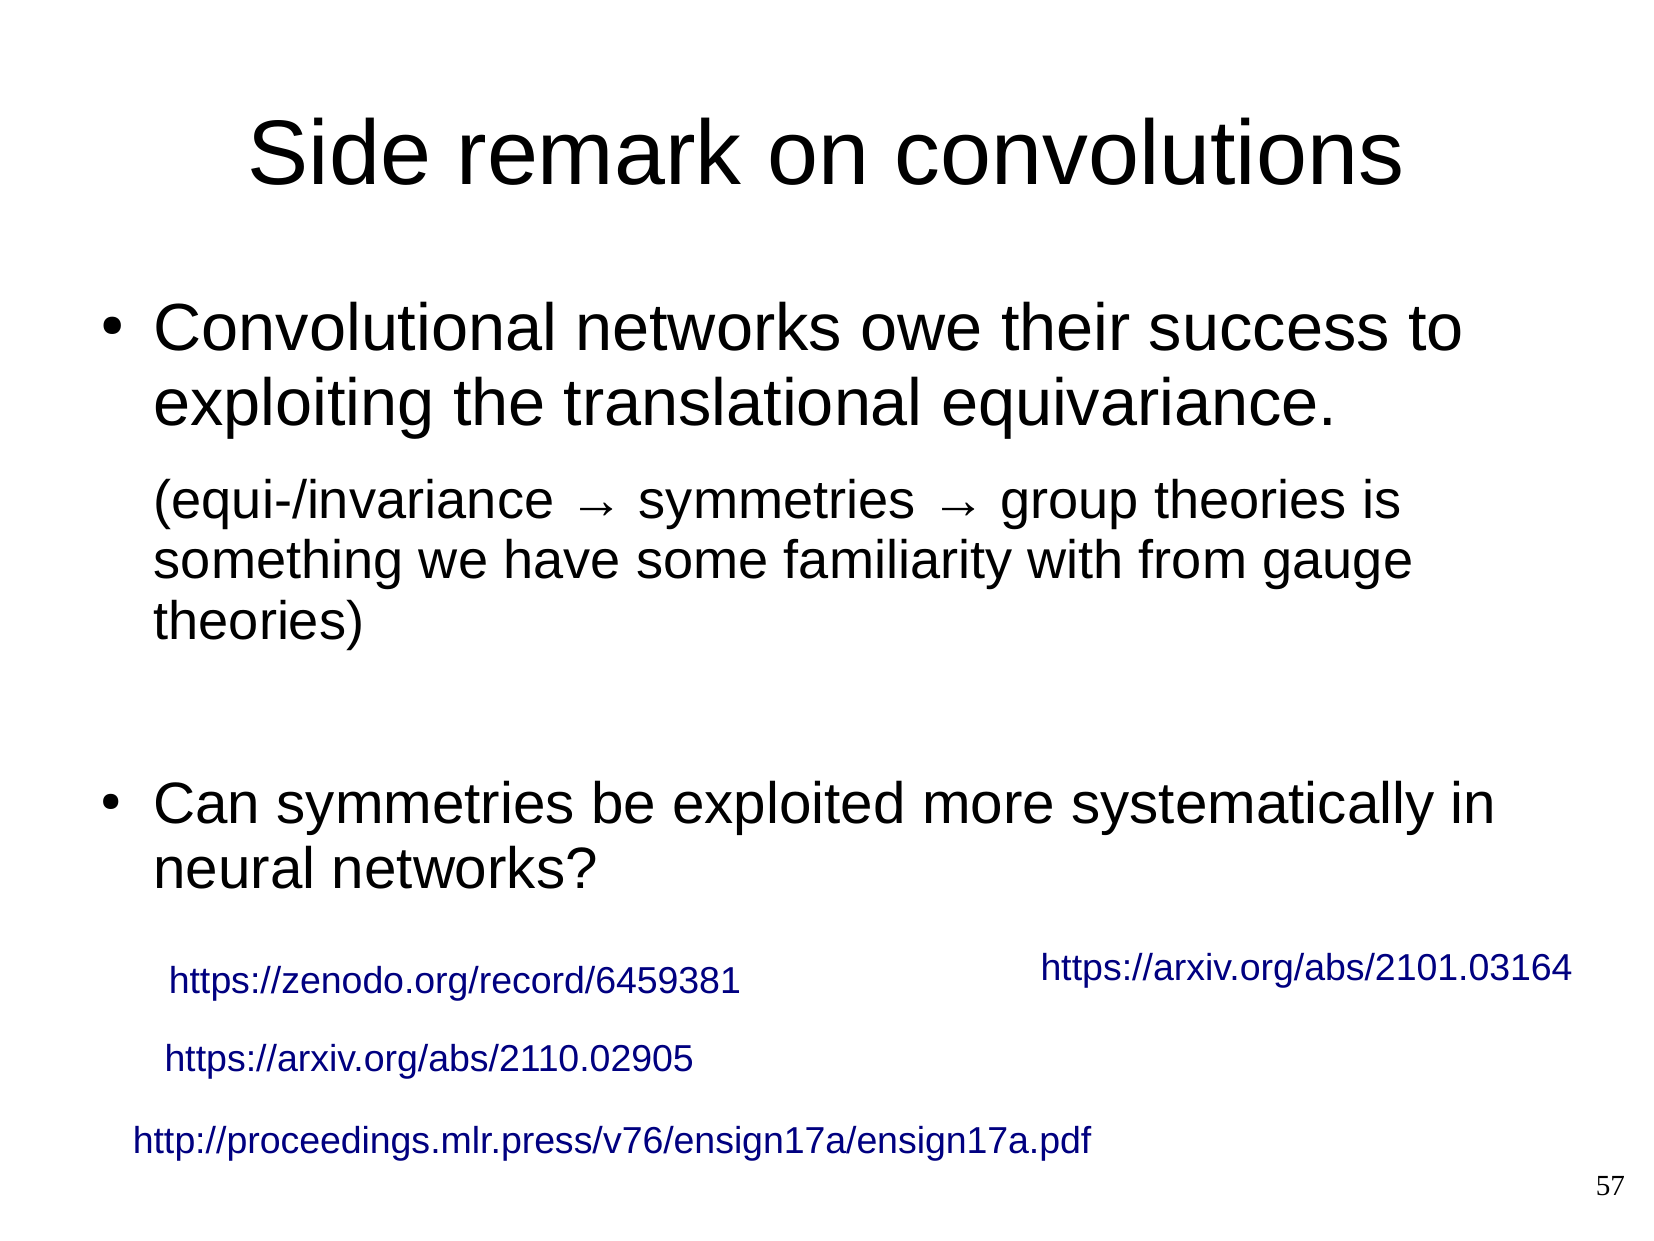

# Side remark on convolutions
Convolutional networks owe their success to exploiting the translational equivariance.
(equi-/invariance → symmetries → group theories is something we have some familiarity with from gauge theories)
Can symmetries be exploited more systematically in neural networks?
https://arxiv.org/abs/2101.03164
https://zenodo.org/record/6459381
https://arxiv.org/abs/2110.02905
http://proceedings.mlr.press/v76/ensign17a/ensign17a.pdf
57